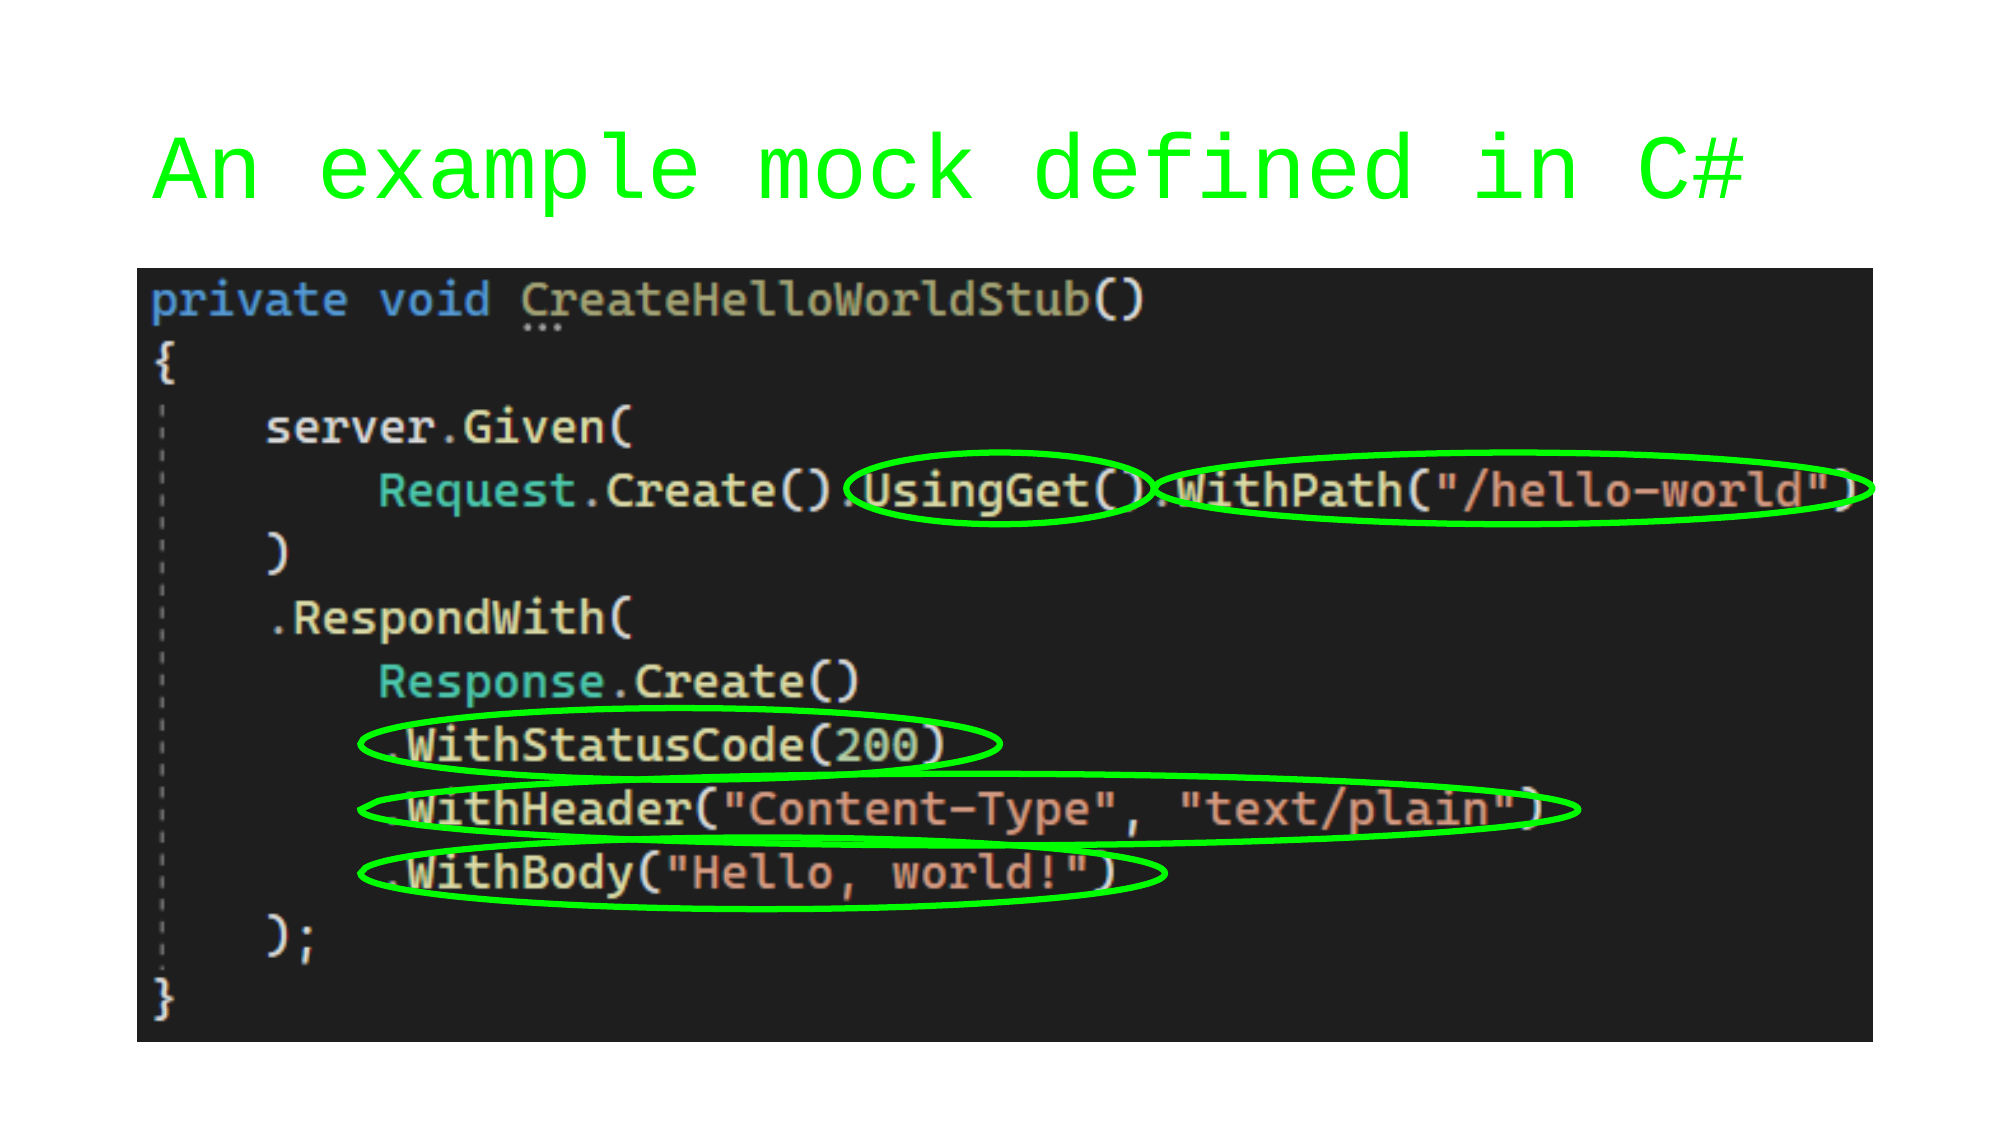

# An example mock defined in C#